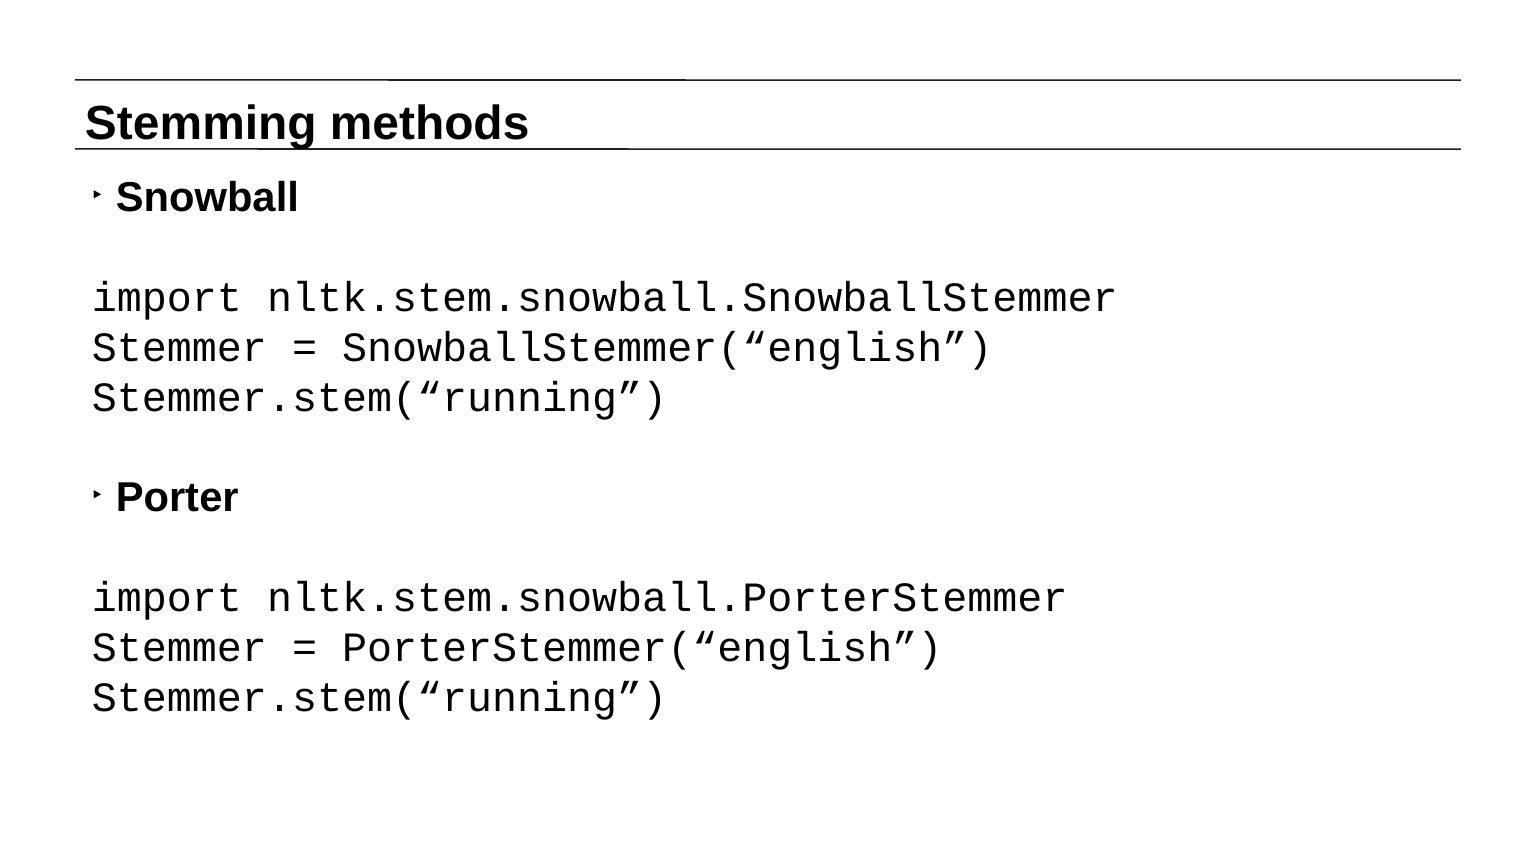

# Stemming methods
Snowball
import nltk.stem.snowball.SnowballStemmer
Stemmer = SnowballStemmer(“english”)
Stemmer.stem(“running”)
Porter
import nltk.stem.snowball.PorterStemmer
Stemmer = PorterStemmer(“english”)
Stemmer.stem(“running”)